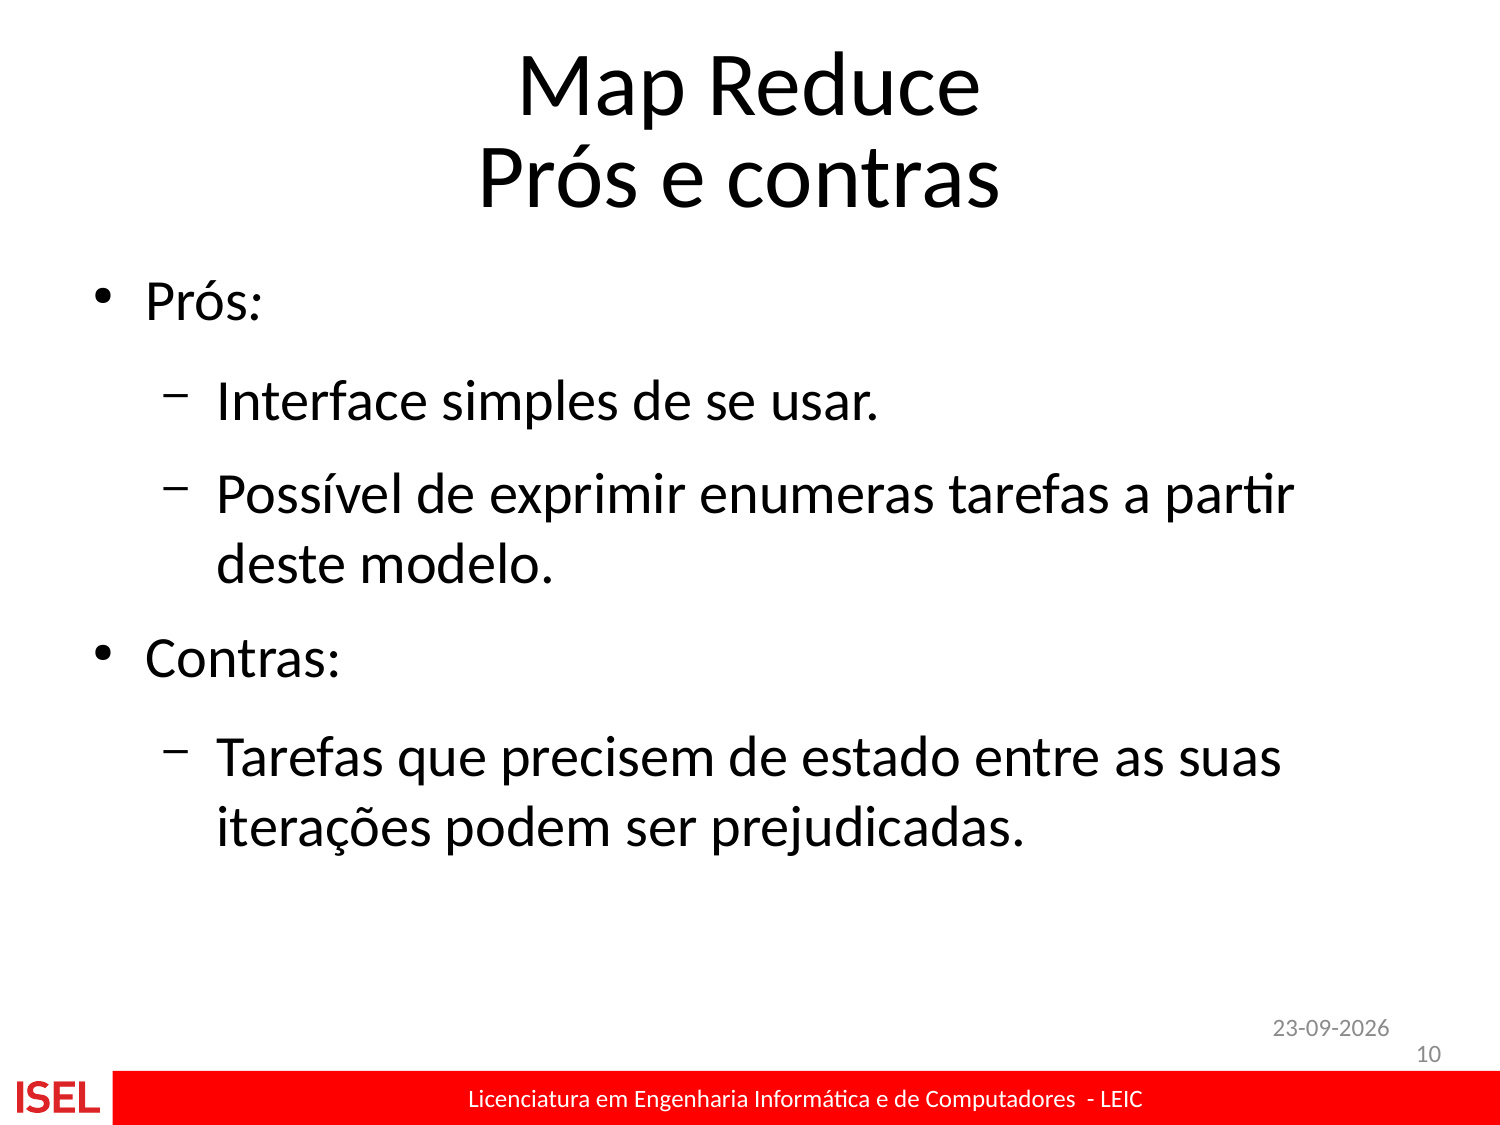

# Map Reduce Prós e contras
Prós:
Interface simples de se usar.
Possível de exprimir enumeras tarefas a partir deste modelo.
Contras:
Tarefas que precisem de estado entre as suas iterações podem ser prejudicadas.
Licenciatura em Engenharia Informática e de Computadores - LEIC